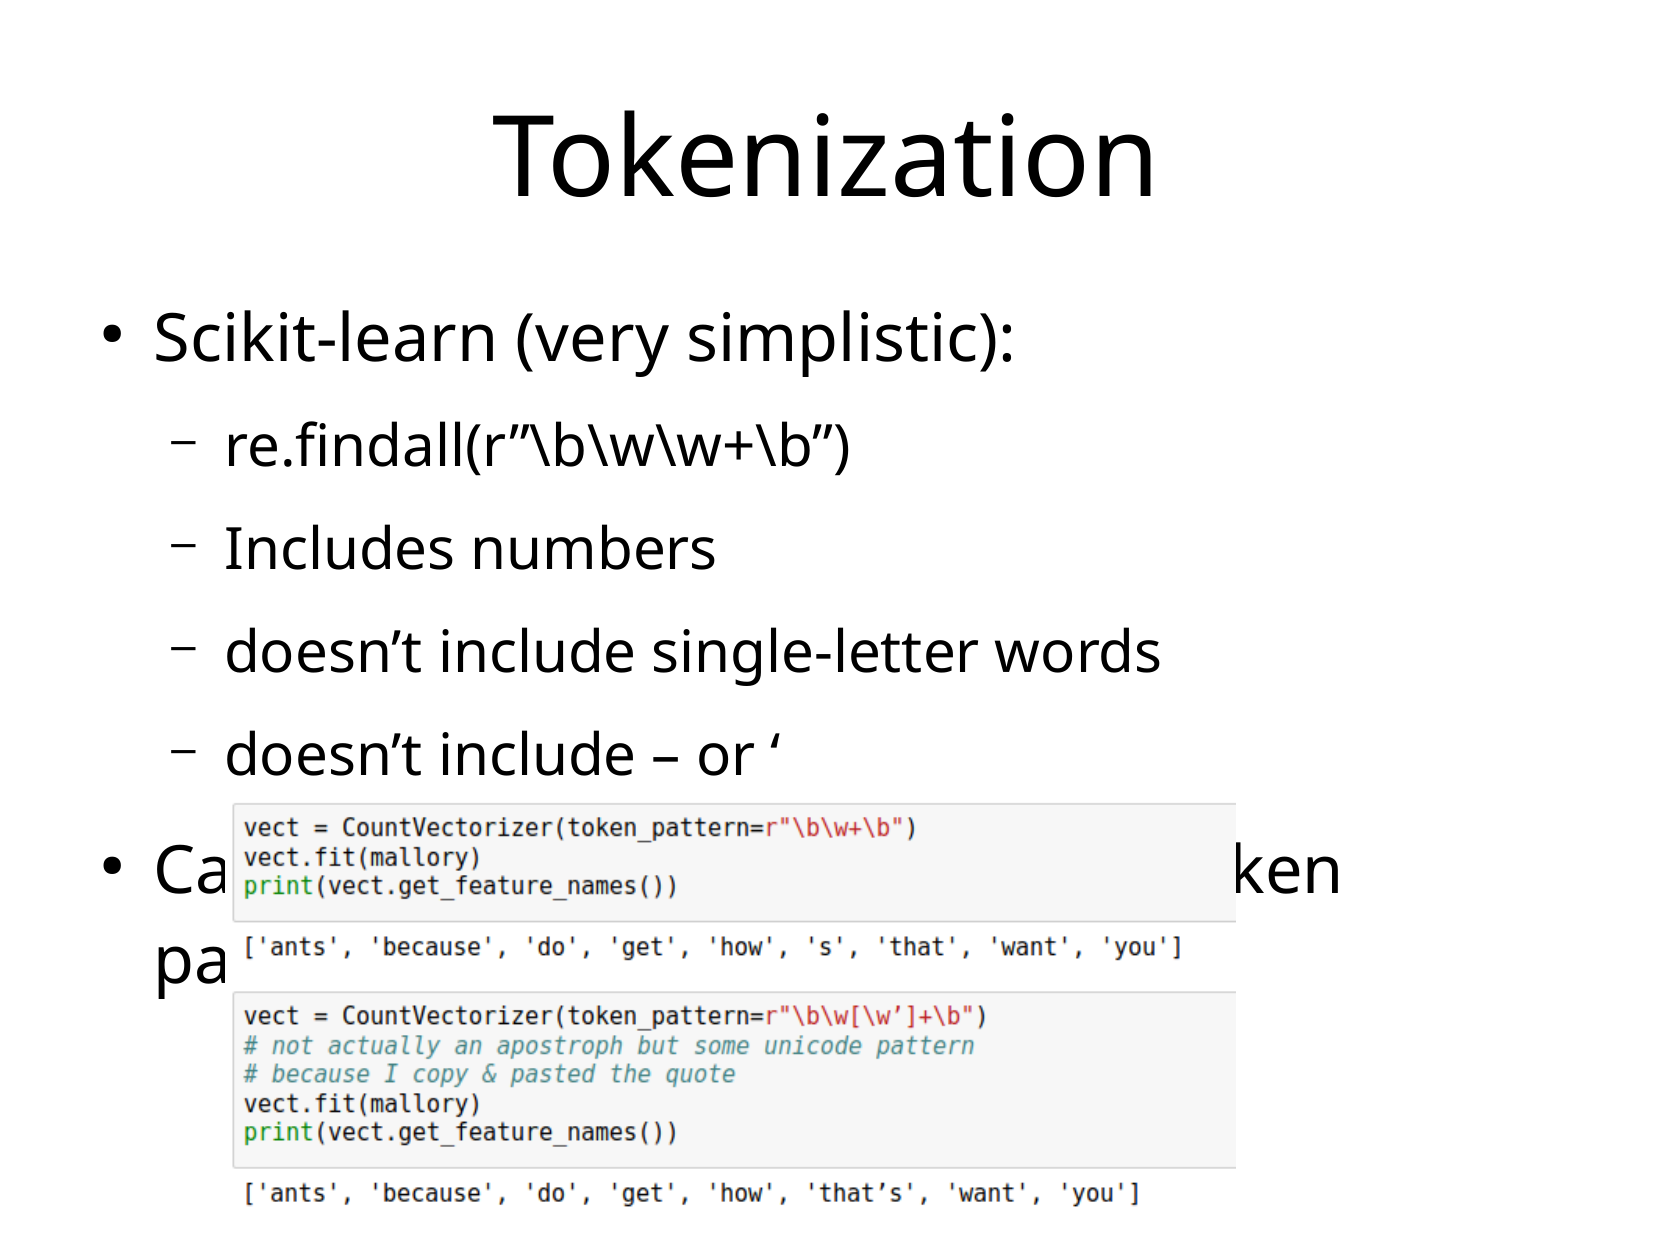

# Tokenization
Scikit-learn (very simplistic):
re.findall(r”\b\w\w+\b”)
Includes numbers
doesn’t include single-letter words
doesn’t include – or ‘
Can change regular expression “token pattern”: